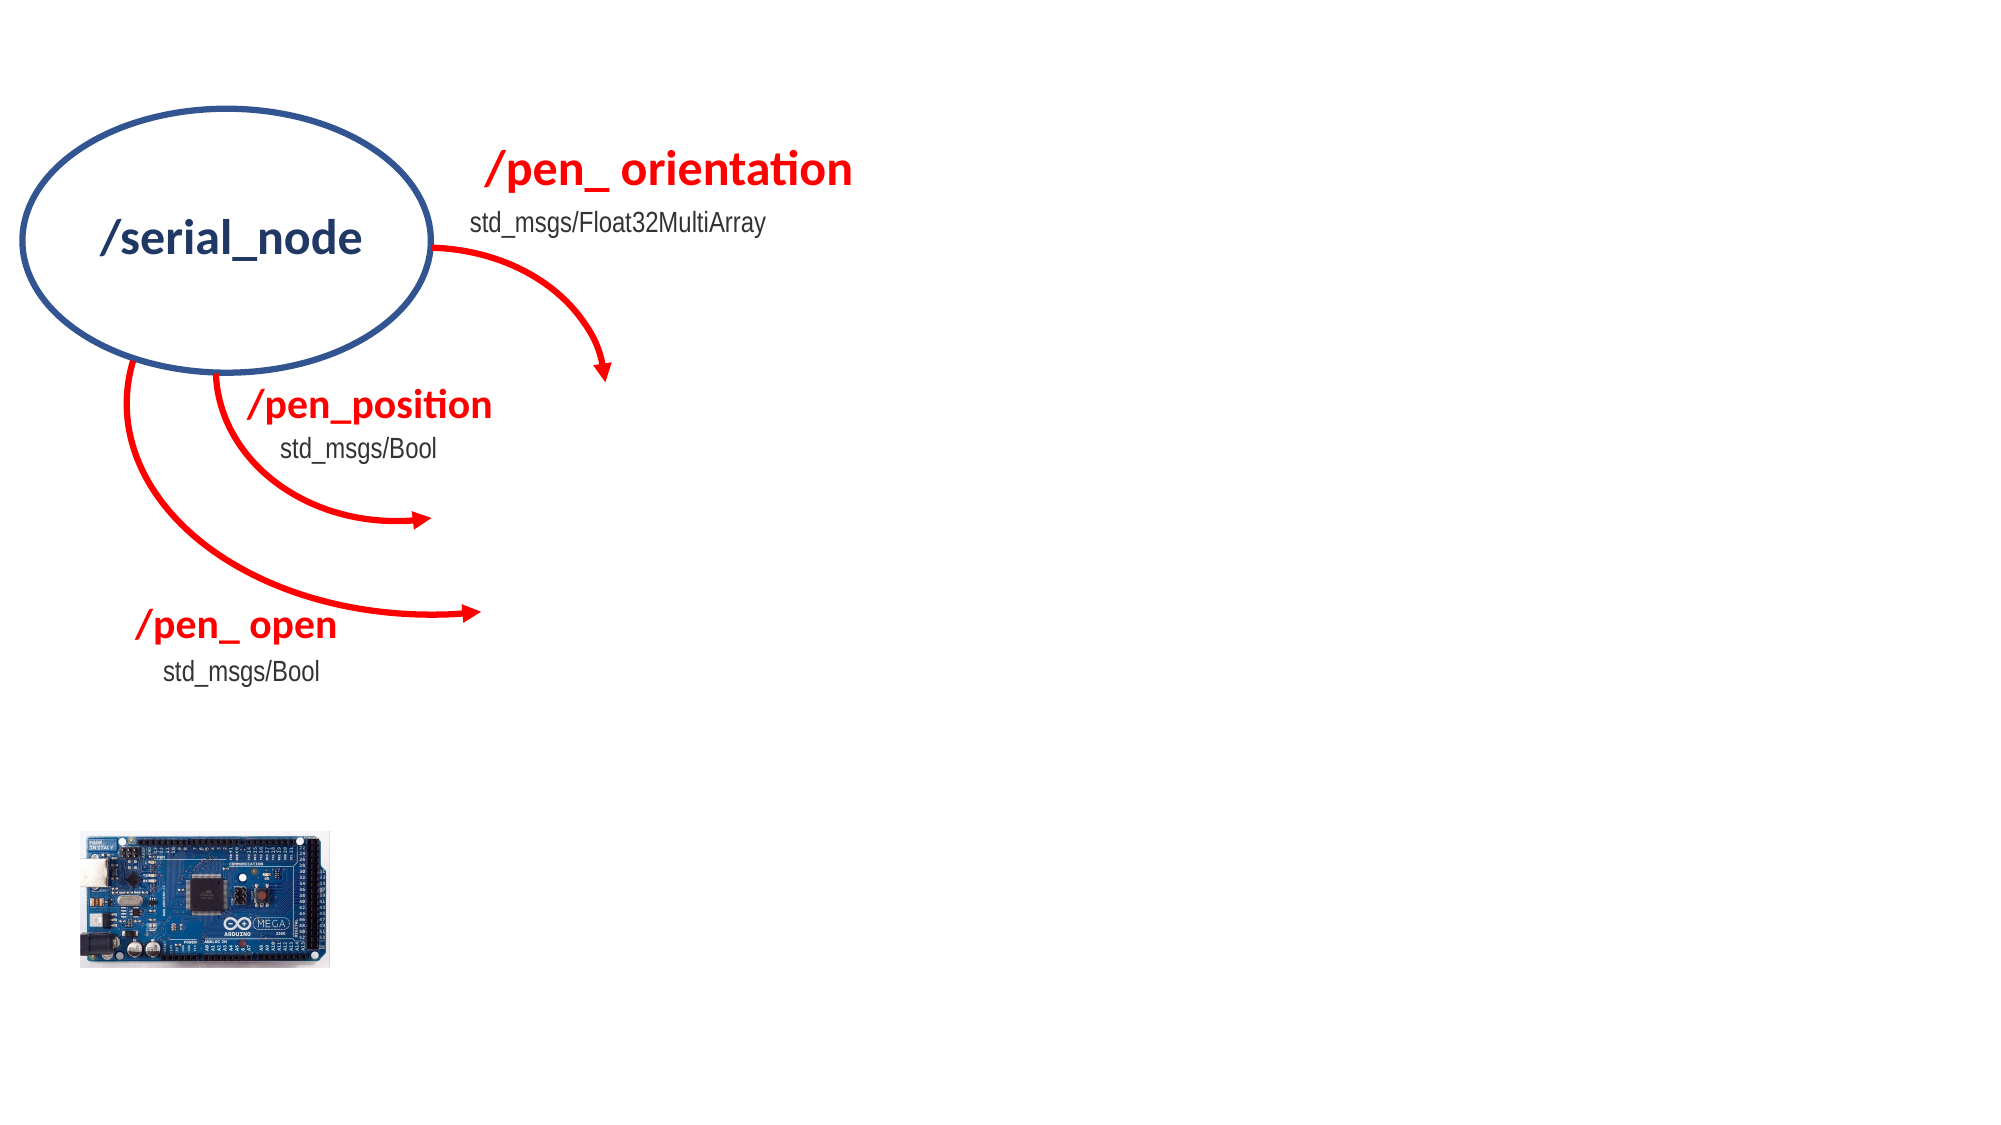

/pen_ orientation
std_msgs/Float32MultiArray
/serial_node
/pen_position
std_msgs/Bool
/pen_ open
std_msgs/Bool